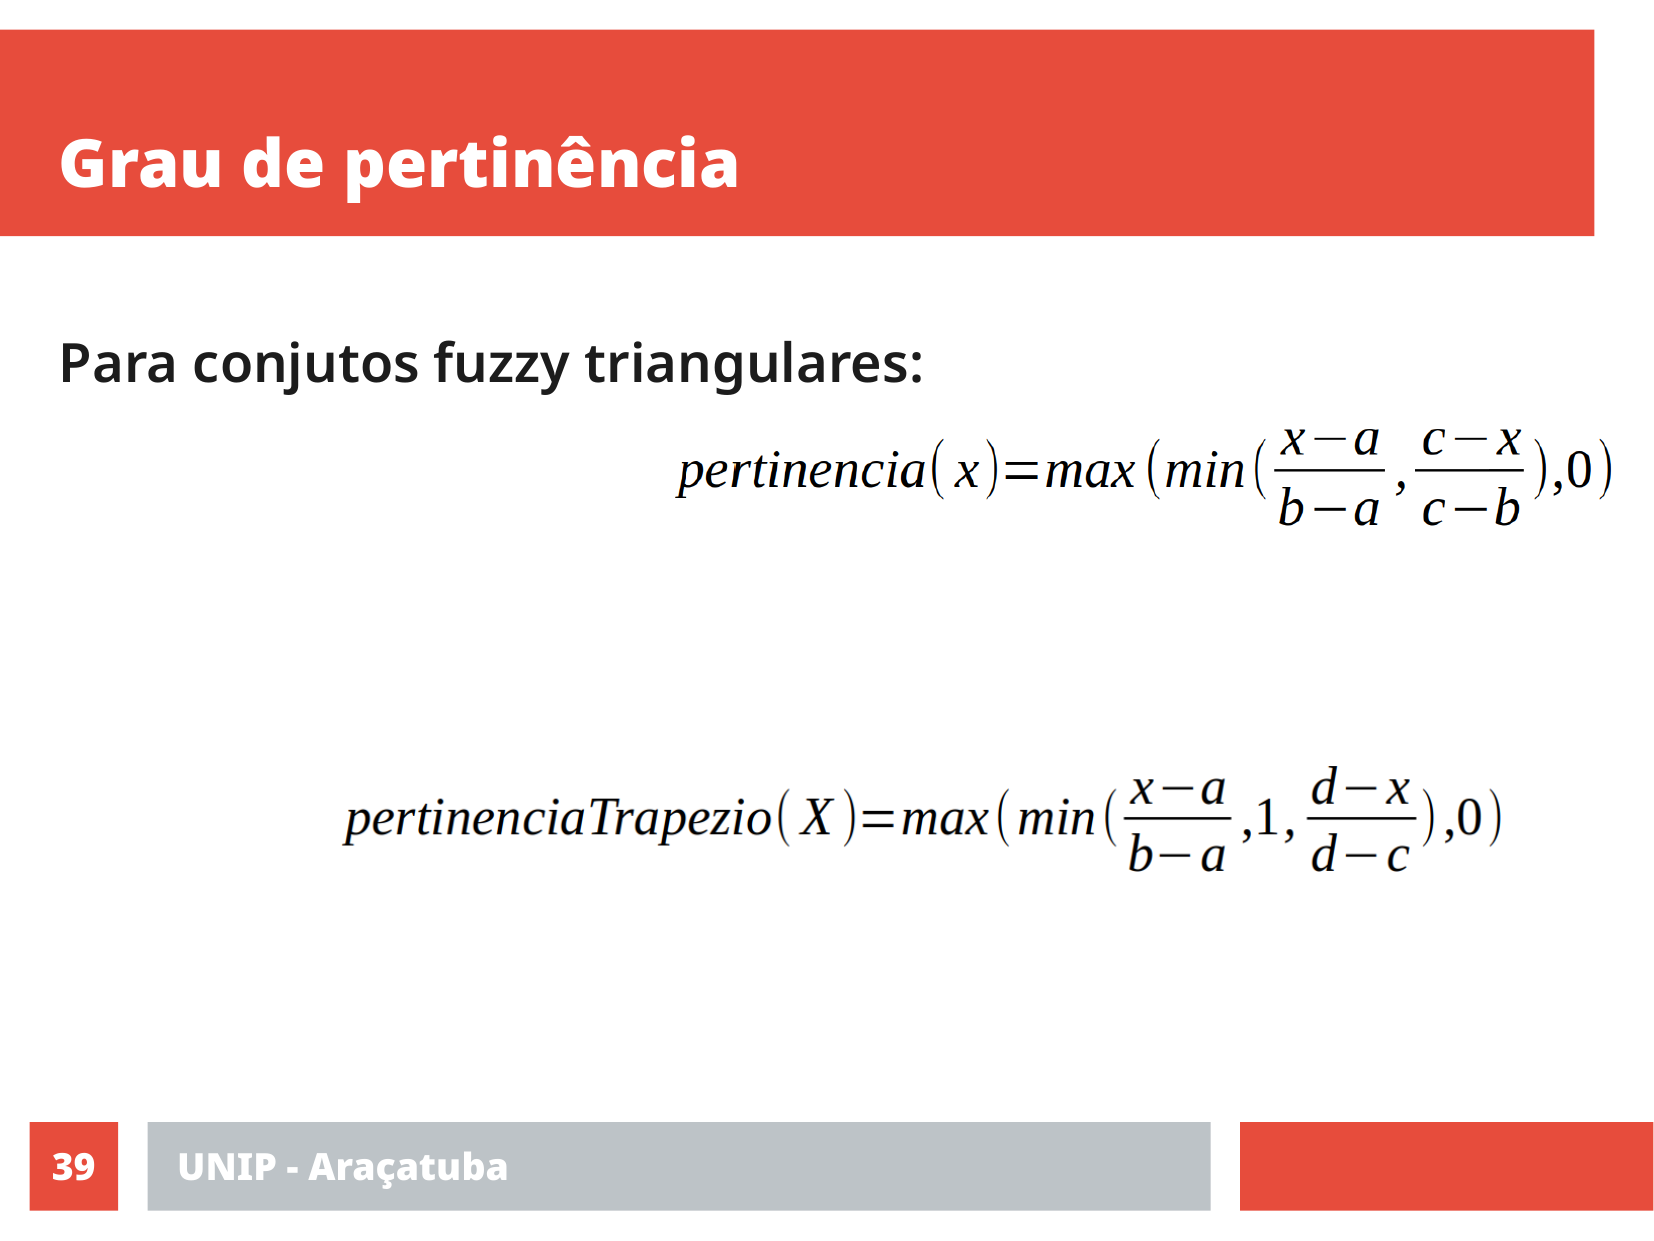

# Grau de pertinência
Para conjutos fuzzy triangulares:
39
UNIP - Araçatuba